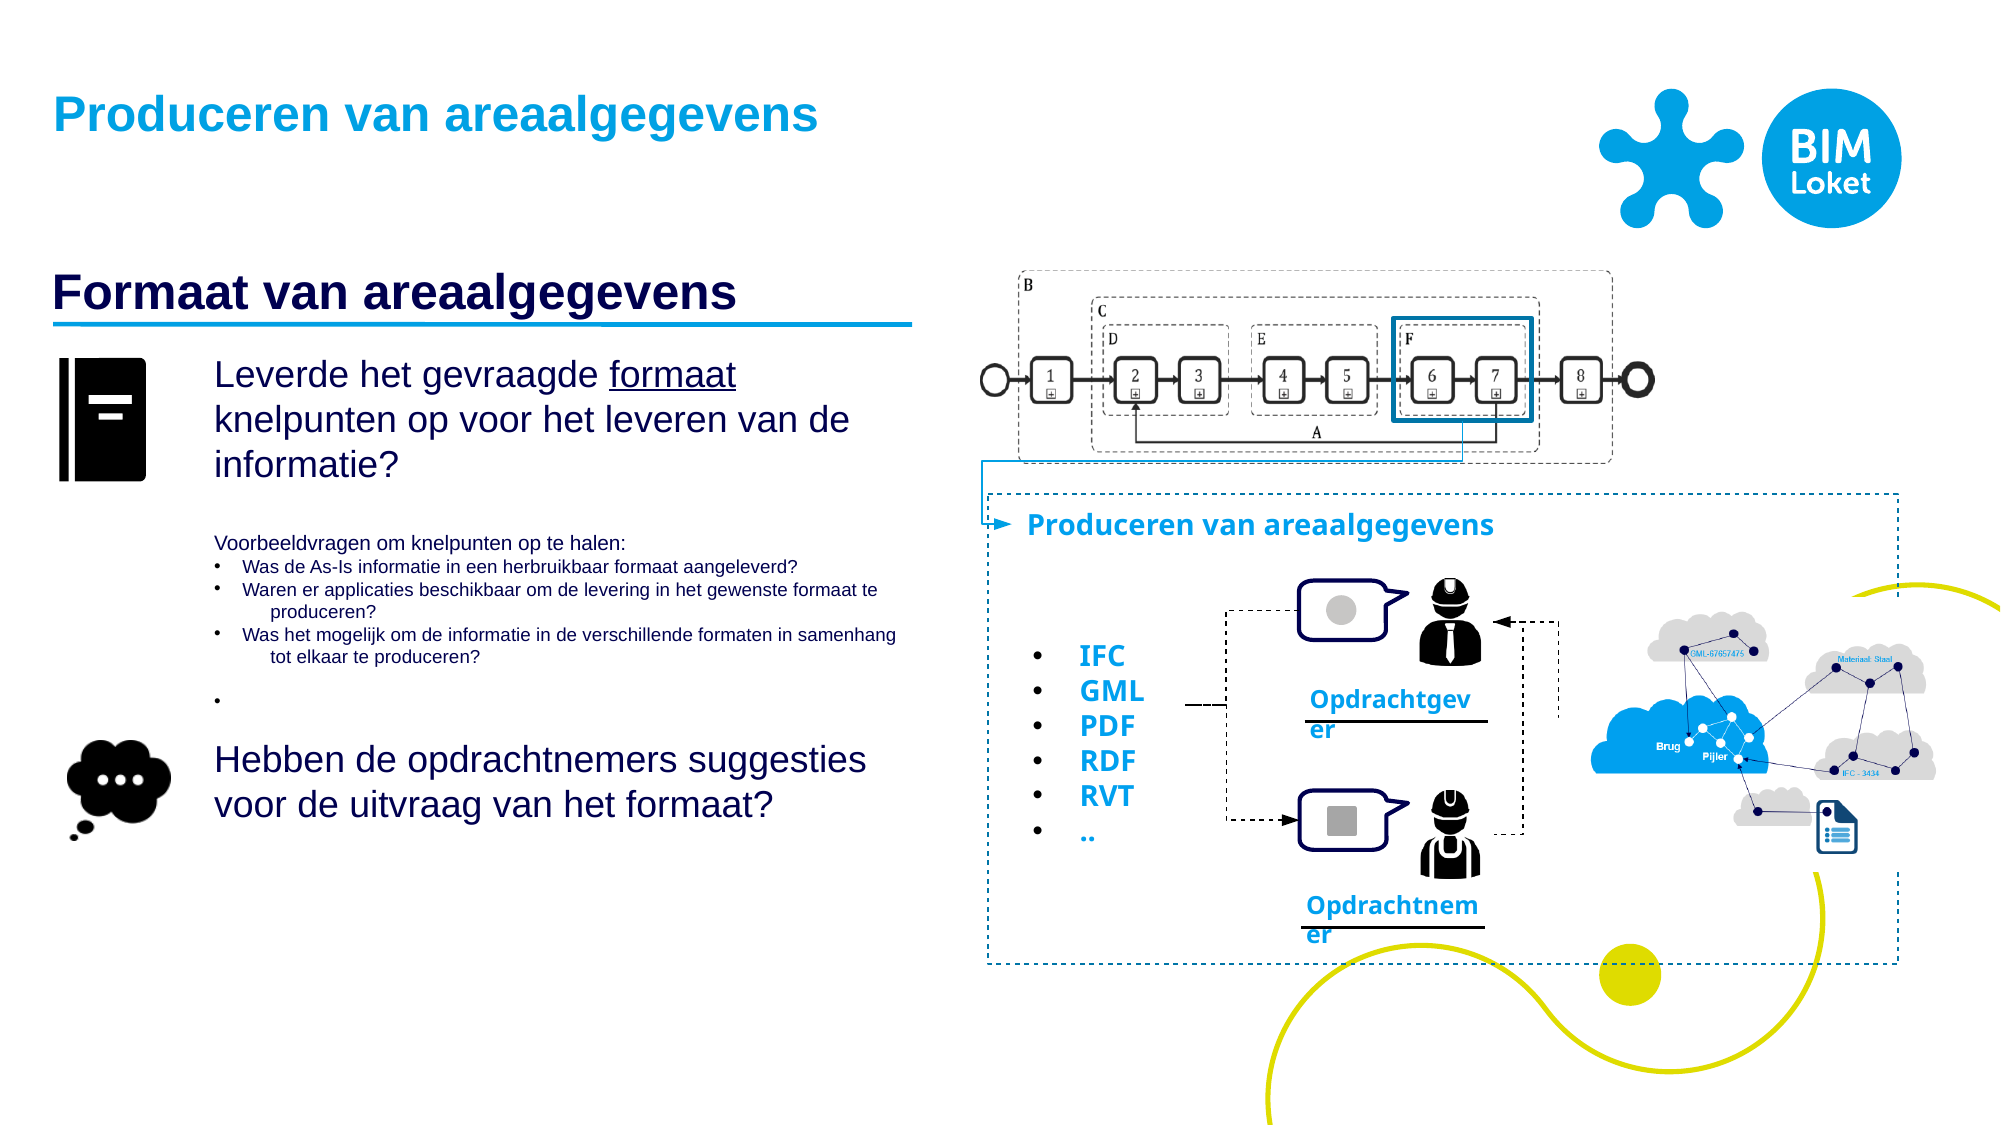

# Produceren van areaalgegevens
Formaat van areaalgegevens
Leverde het gevraagde formaat knelpunten op voor het leveren van de informatie?
Voorbeeldvragen om knelpunten op te halen:
Was de As-Is informatie in een herbruikbaar formaat aangeleverd?
Waren er applicaties beschikbaar om de levering in het gewenste formaat te produceren?
Was het mogelijk om de informatie in de verschillende formaten in samenhang tot elkaar te produceren?
Hebben de opdrachtnemers suggesties voor de uitvraag van het formaat?
Produceren van areaalgegevens
IFC
GML
PDF
RDF
RVT
..
Opdrachtgever
Opdrachtnemer